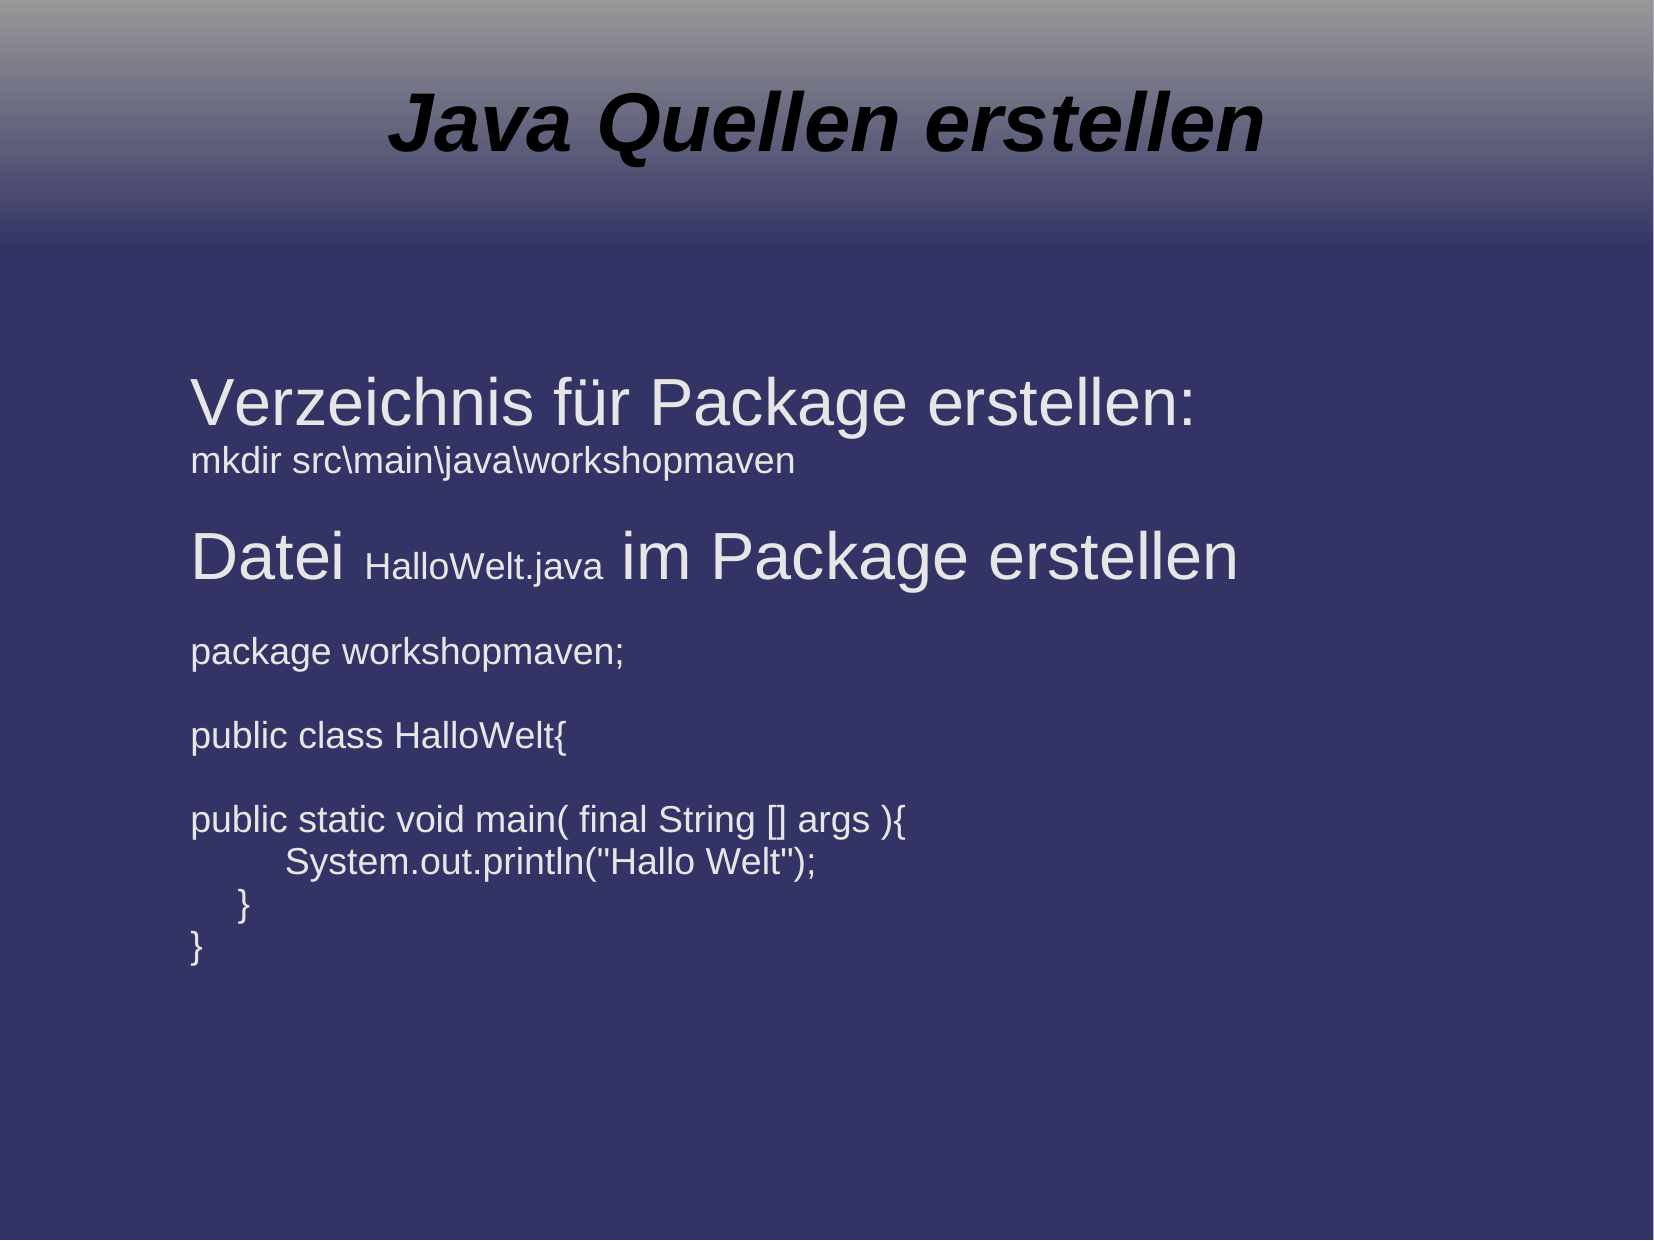

# Java Quellen erstellen
Verzeichnis für Package erstellen:
mkdir src\main\java\workshopmaven
Datei HalloWelt.java im Package erstellen
package workshopmaven;
public class HalloWelt{
public static void main( final String [] args ){
System.out.println("Hallo Welt");
}
}